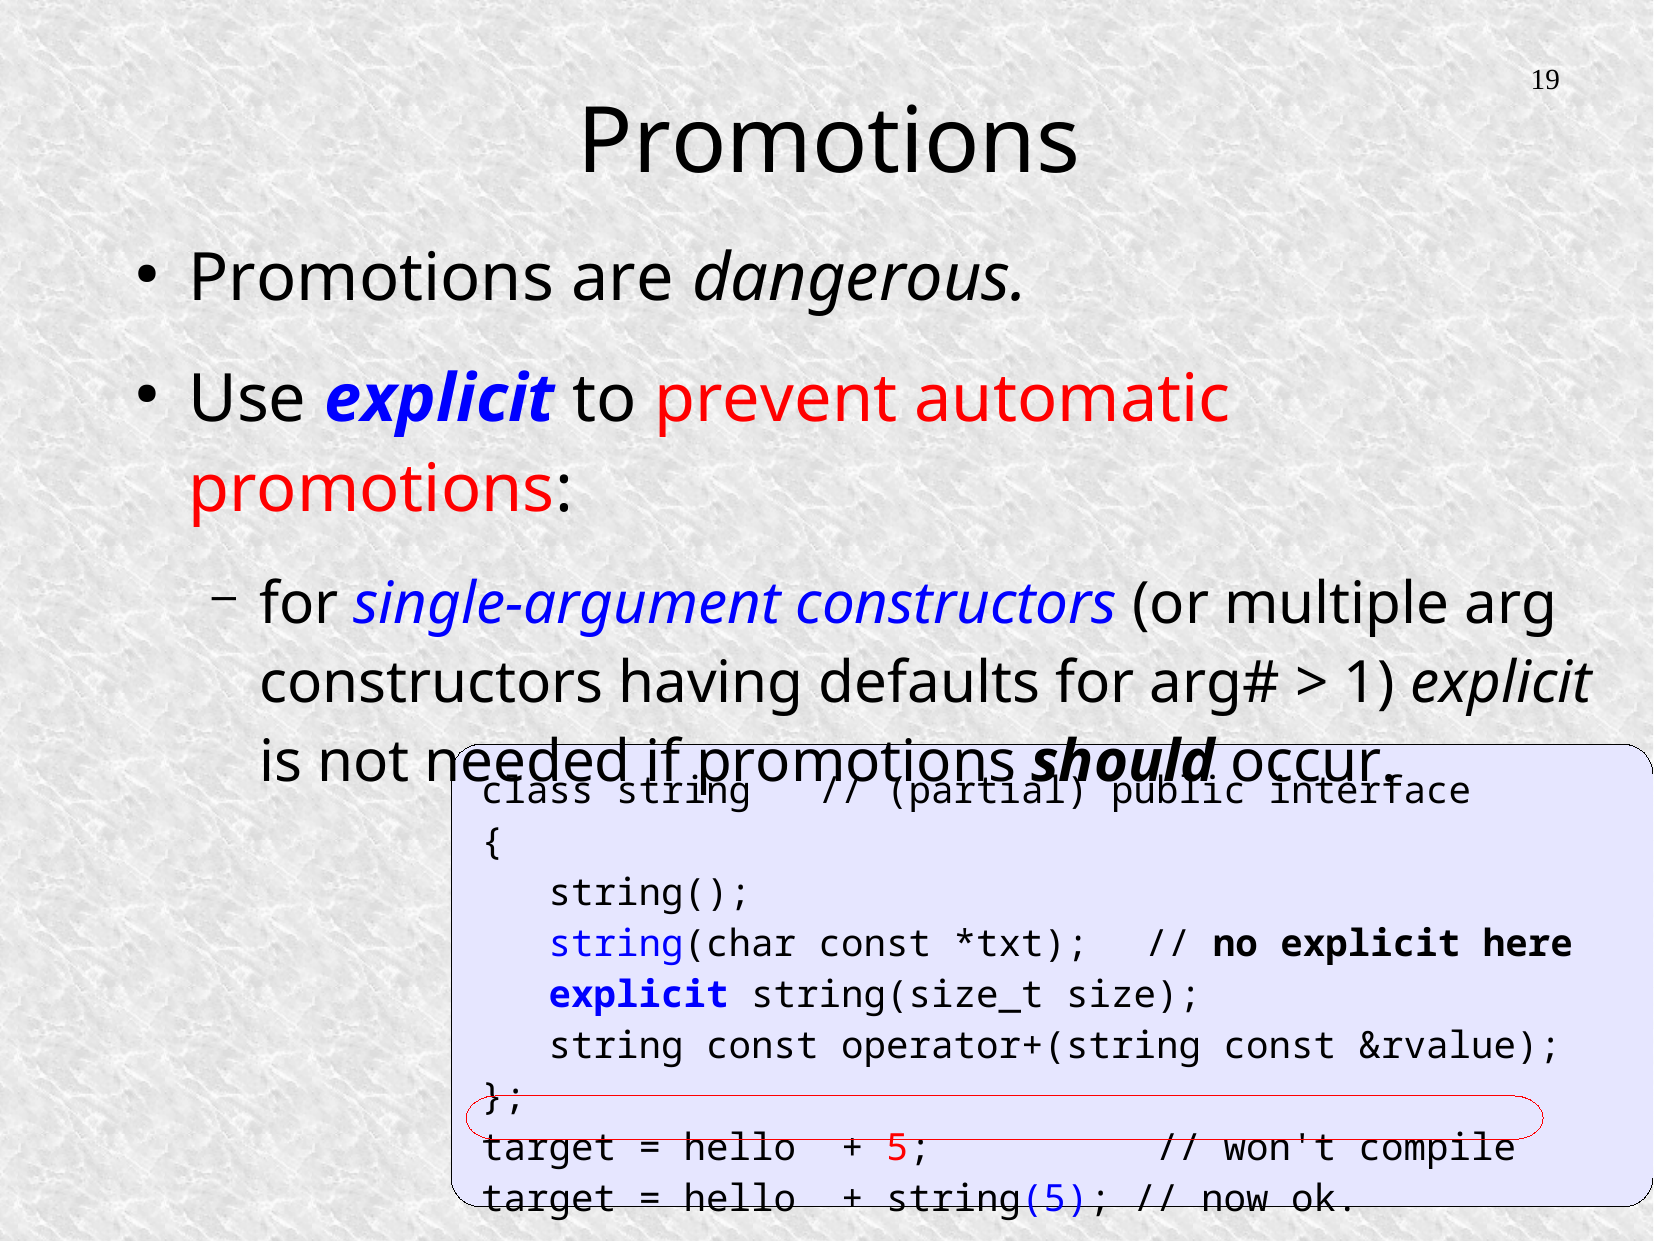

# Promotions
19
Promotions are dangerous.
Use explicit to prevent automatic promotions:
for single-argument constructors (or multiple arg constructors having defaults for arg# > 1) explicit is not needed if promotions should occur.
class string // (partial) public interface
{
 string();
 string(char const *txt);	// no explicit here
 explicit string(size_t size);
 string const operator+(string const &rvalue);
};
target = hello + 5; // won't compile
target = hello + string(5); // now ok.